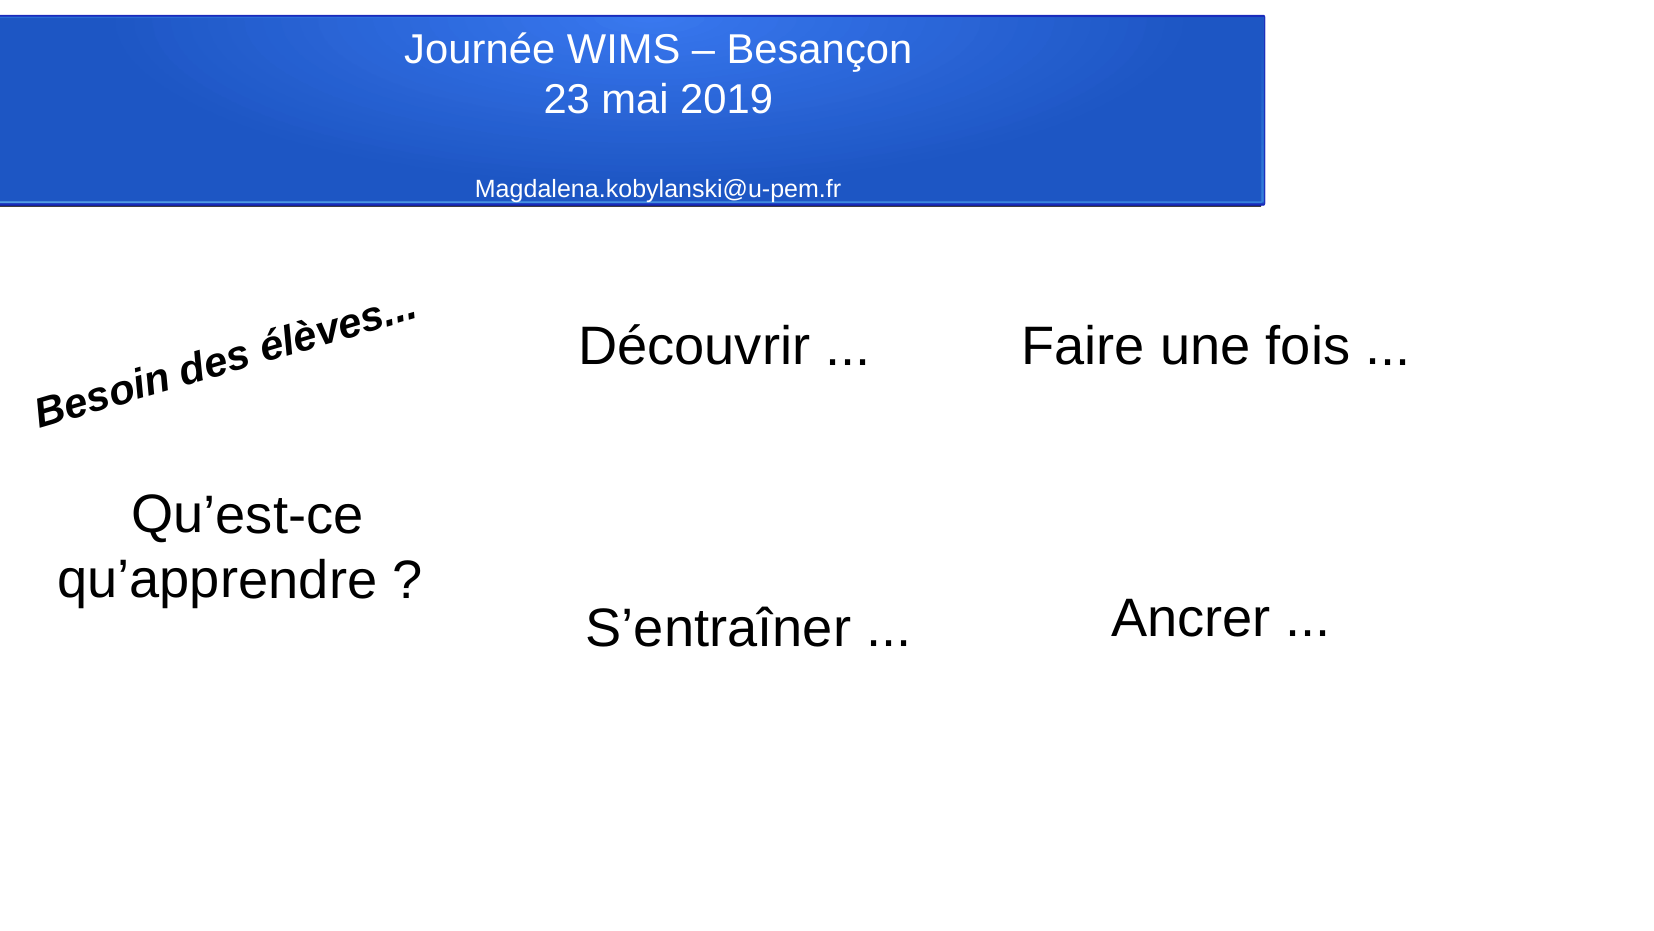

Journée WIMS – Besançon
23 mai 2019
Magdalena.kobylanski@u-pem.fr
Découvrir ...
Faire une fois ...
Besoin des élèves...
Qu’est-ce qu’apprendre ?
Ancrer ...
S’entraîner ...